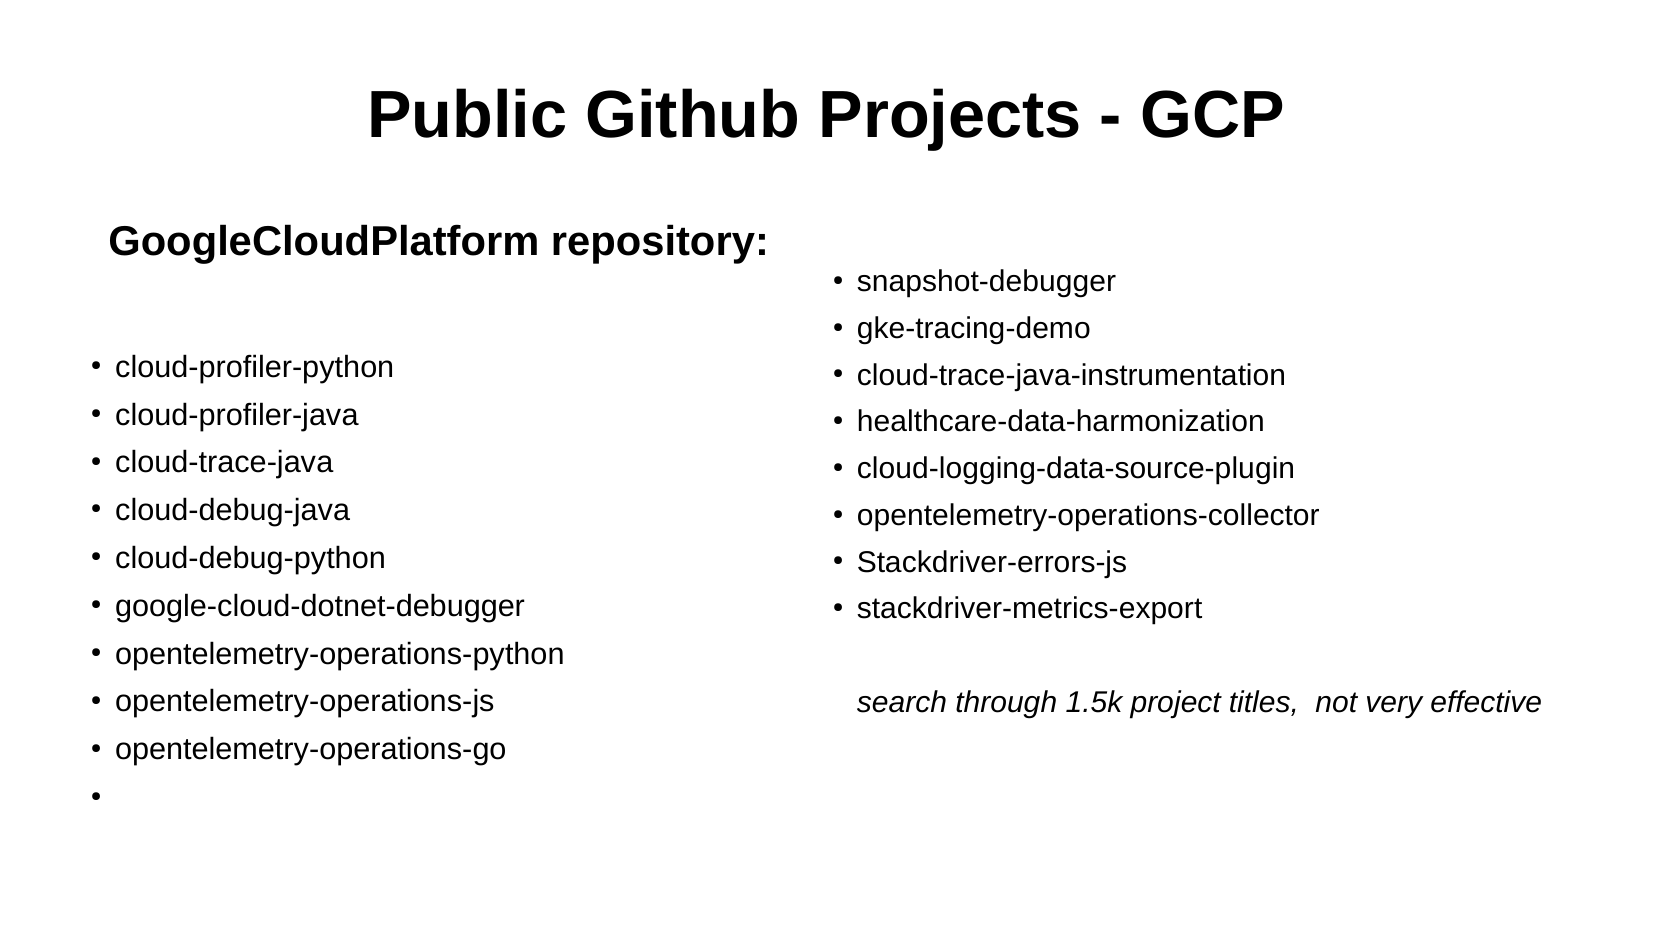

# Public Github Projects - GCP
GoogleCloudPlatform repository:
snapshot-debugger
gke-tracing-demo
cloud-trace-java-instrumentation
healthcare-data-harmonization
cloud-logging-data-source-plugin
opentelemetry-operations-collector
Stackdriver-errors-js
stackdriver-metrics-export
search through 1.5k project titles, not very effective
cloud-profiler-python
cloud-profiler-java
cloud-trace-java
cloud-debug-java
cloud-debug-python
google-cloud-dotnet-debugger
opentelemetry-operations-python
opentelemetry-operations-js
opentelemetry-operations-go